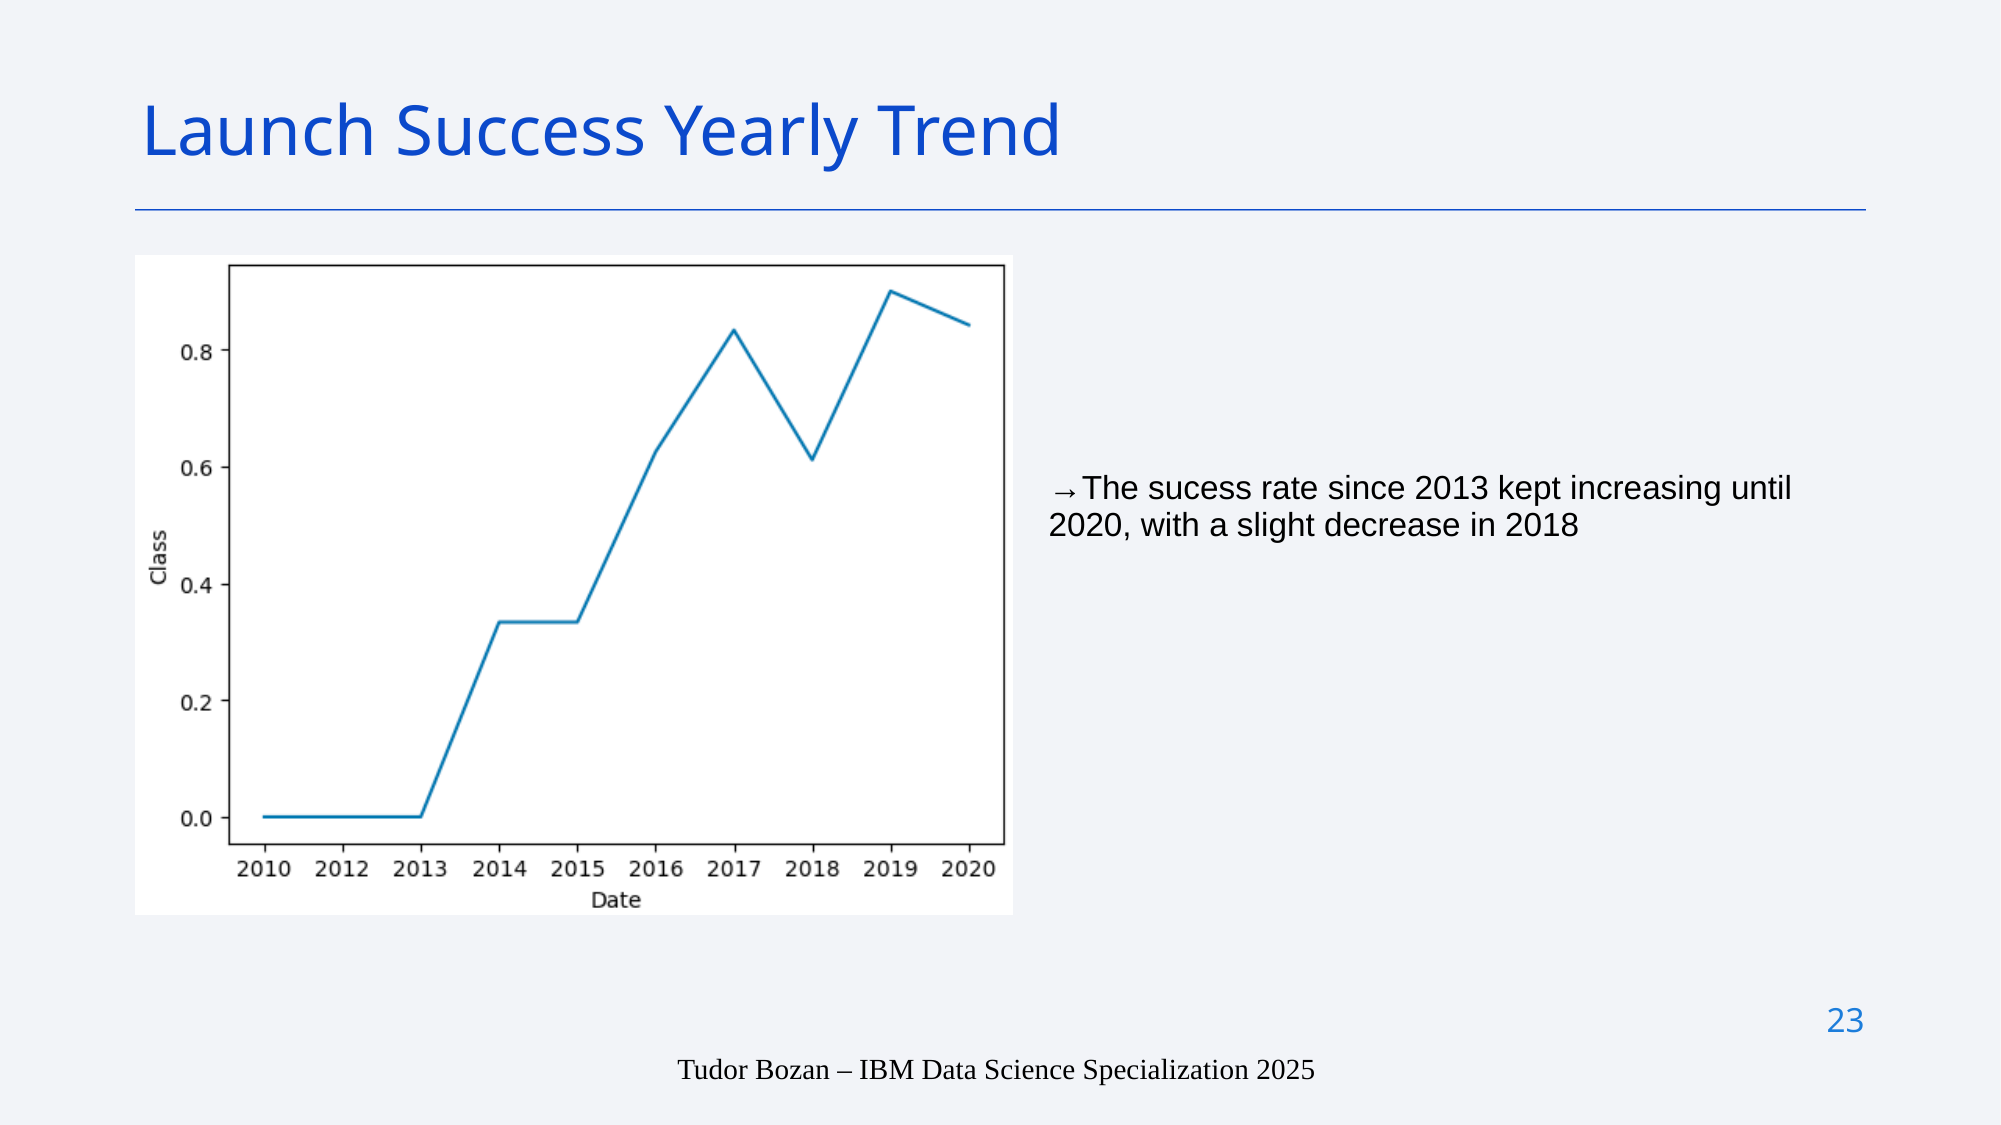

Launch Success Yearly Trend
→The sucess rate since 2013 kept increasing until 2020, with a slight decrease in 2018